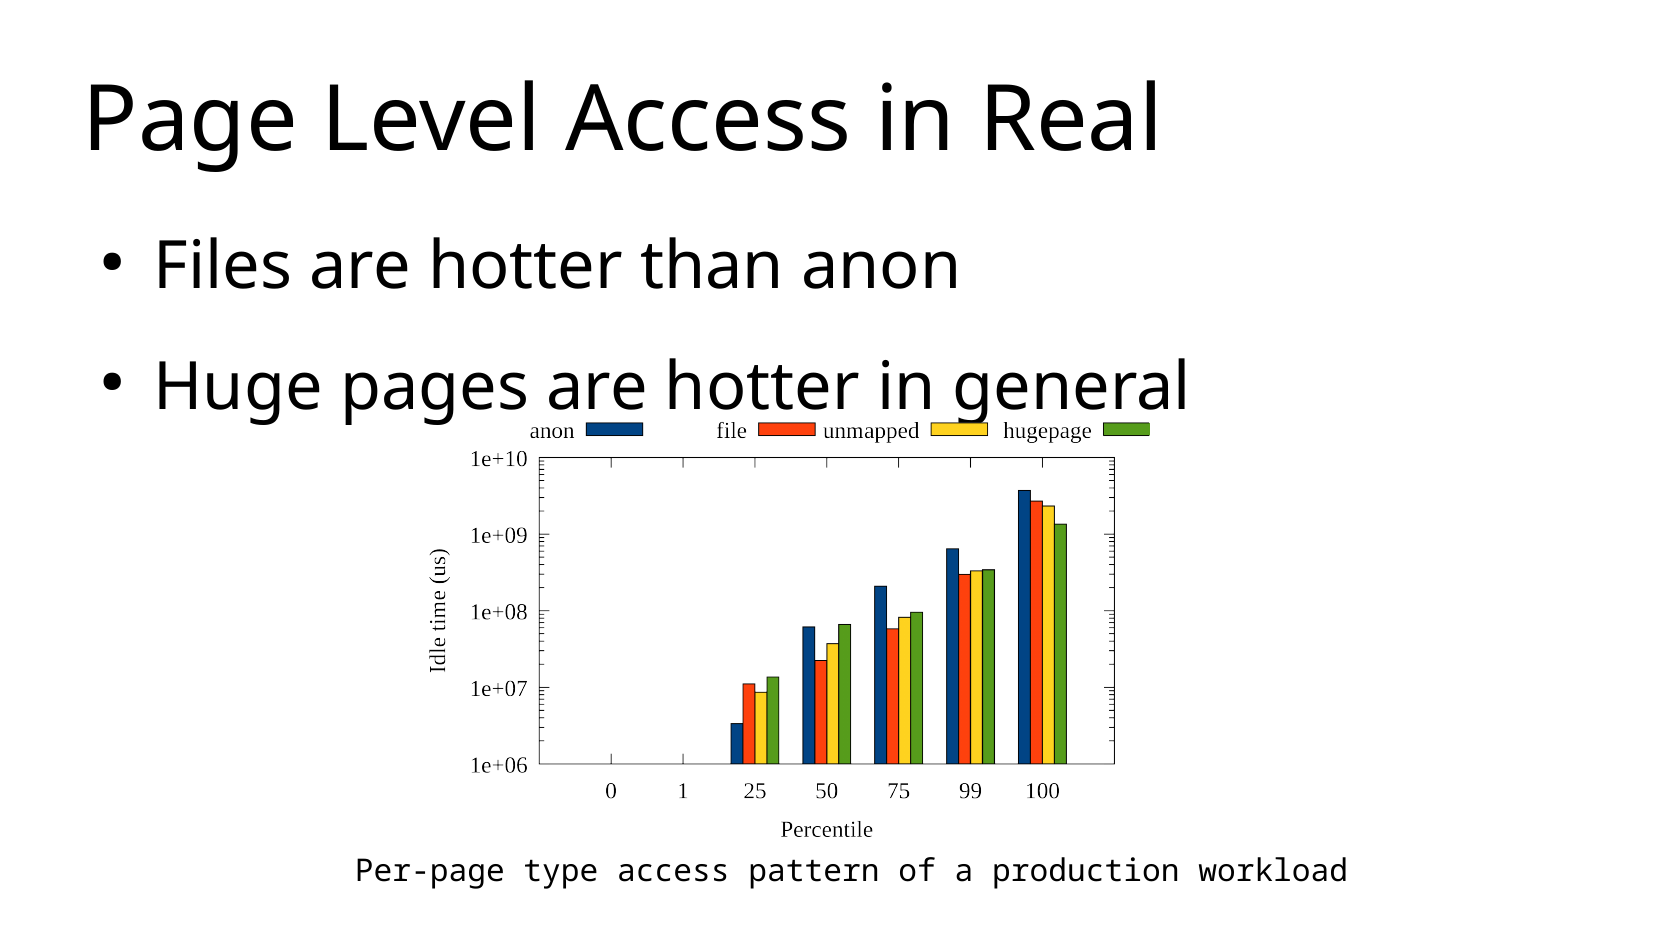

# Page Level Access in Real
Files are hotter than anon
Huge pages are hotter in general
Per-page type access pattern of a production workload